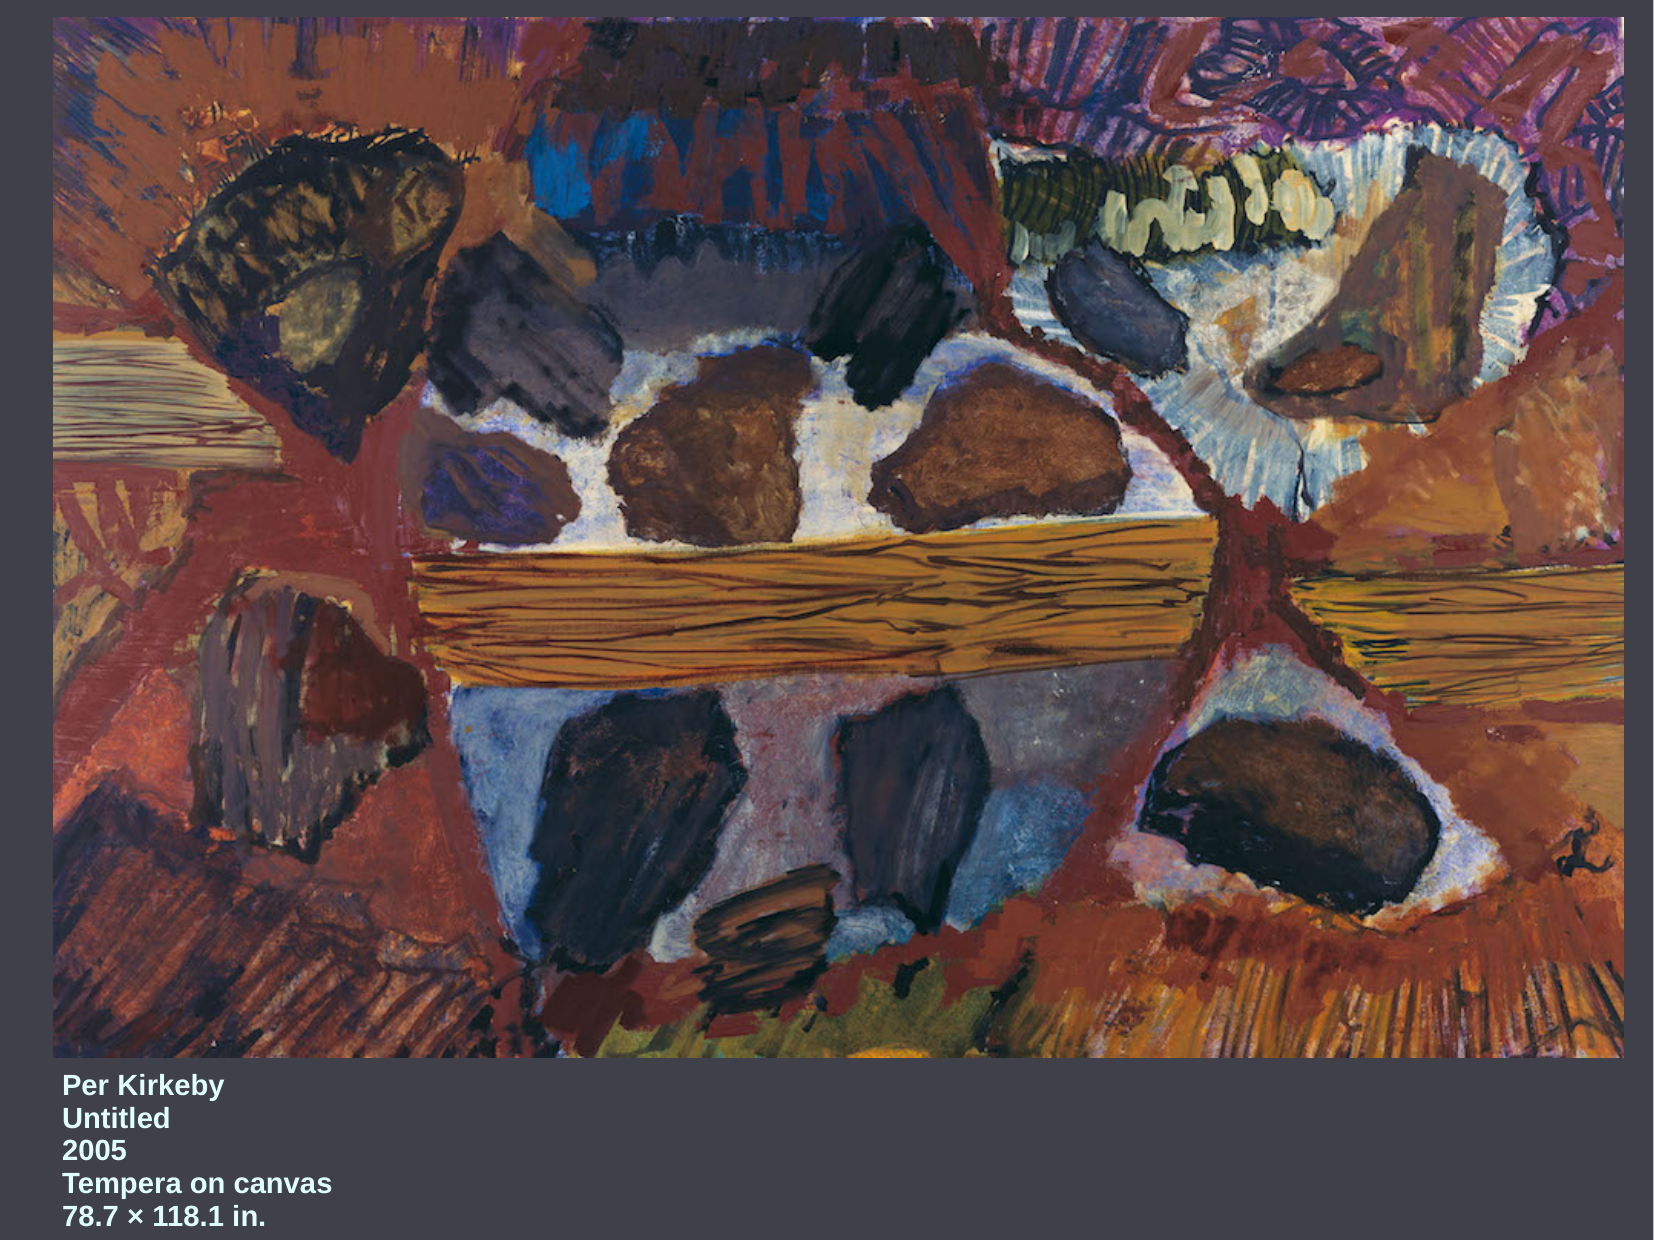

#
Per Kirkeby
Untitled
2005
Tempera on canvas
78.7 × 118.1 in.